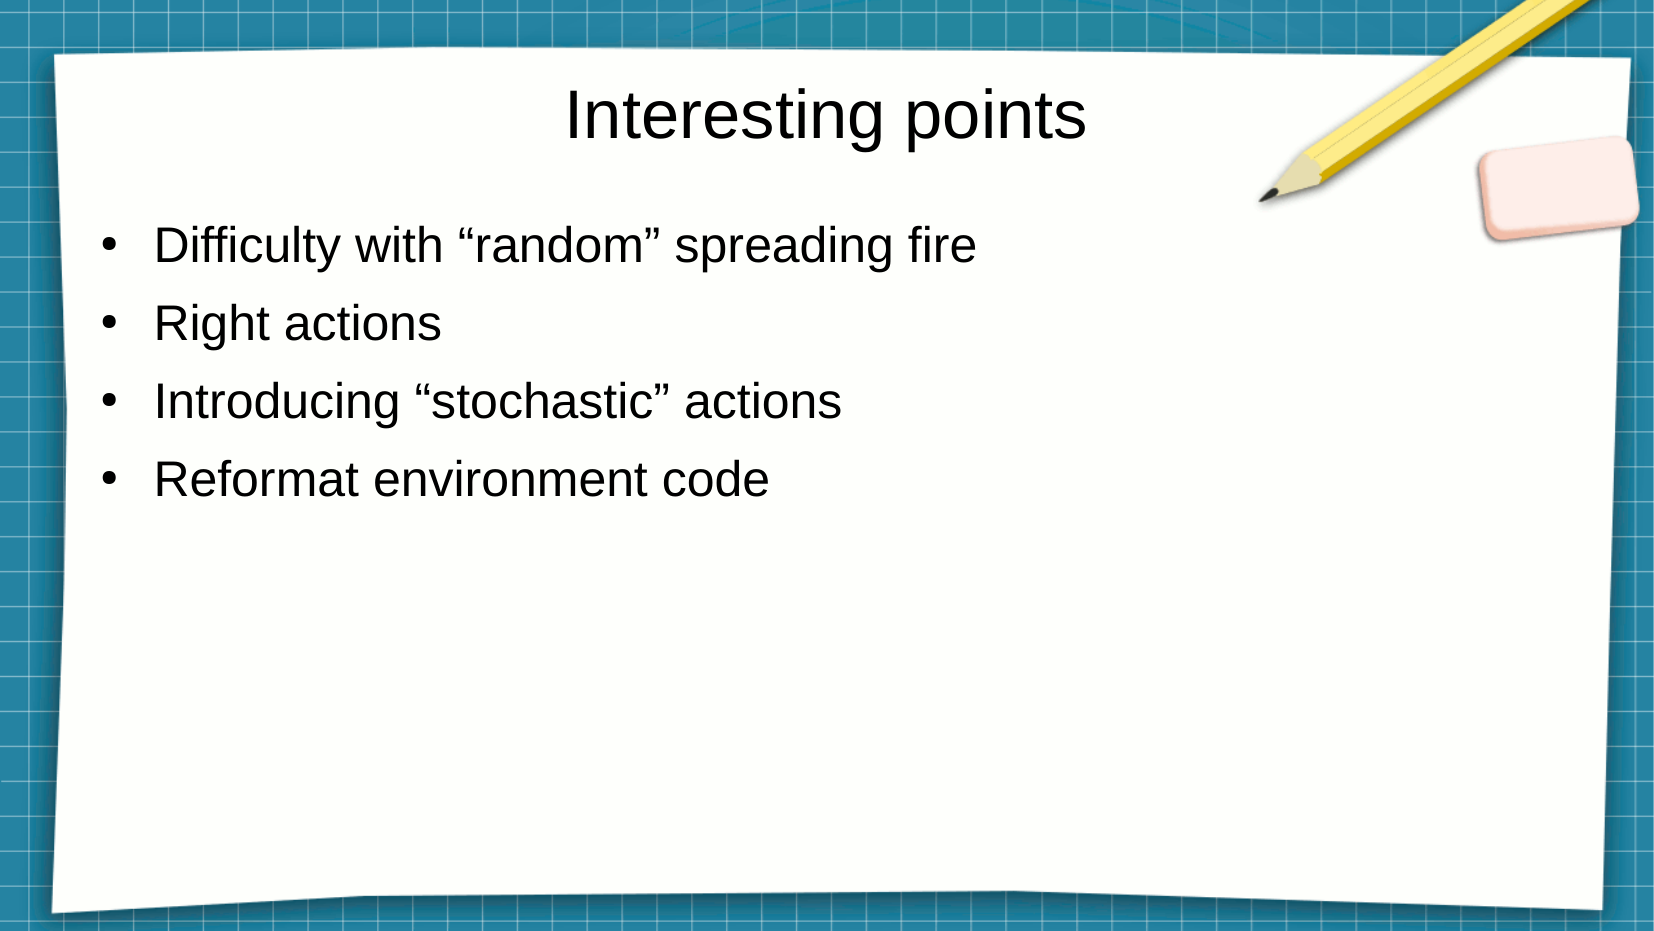

# Interesting points
Difficulty with “random” spreading fire
Right actions
Introducing “stochastic” actions
Reformat environment code